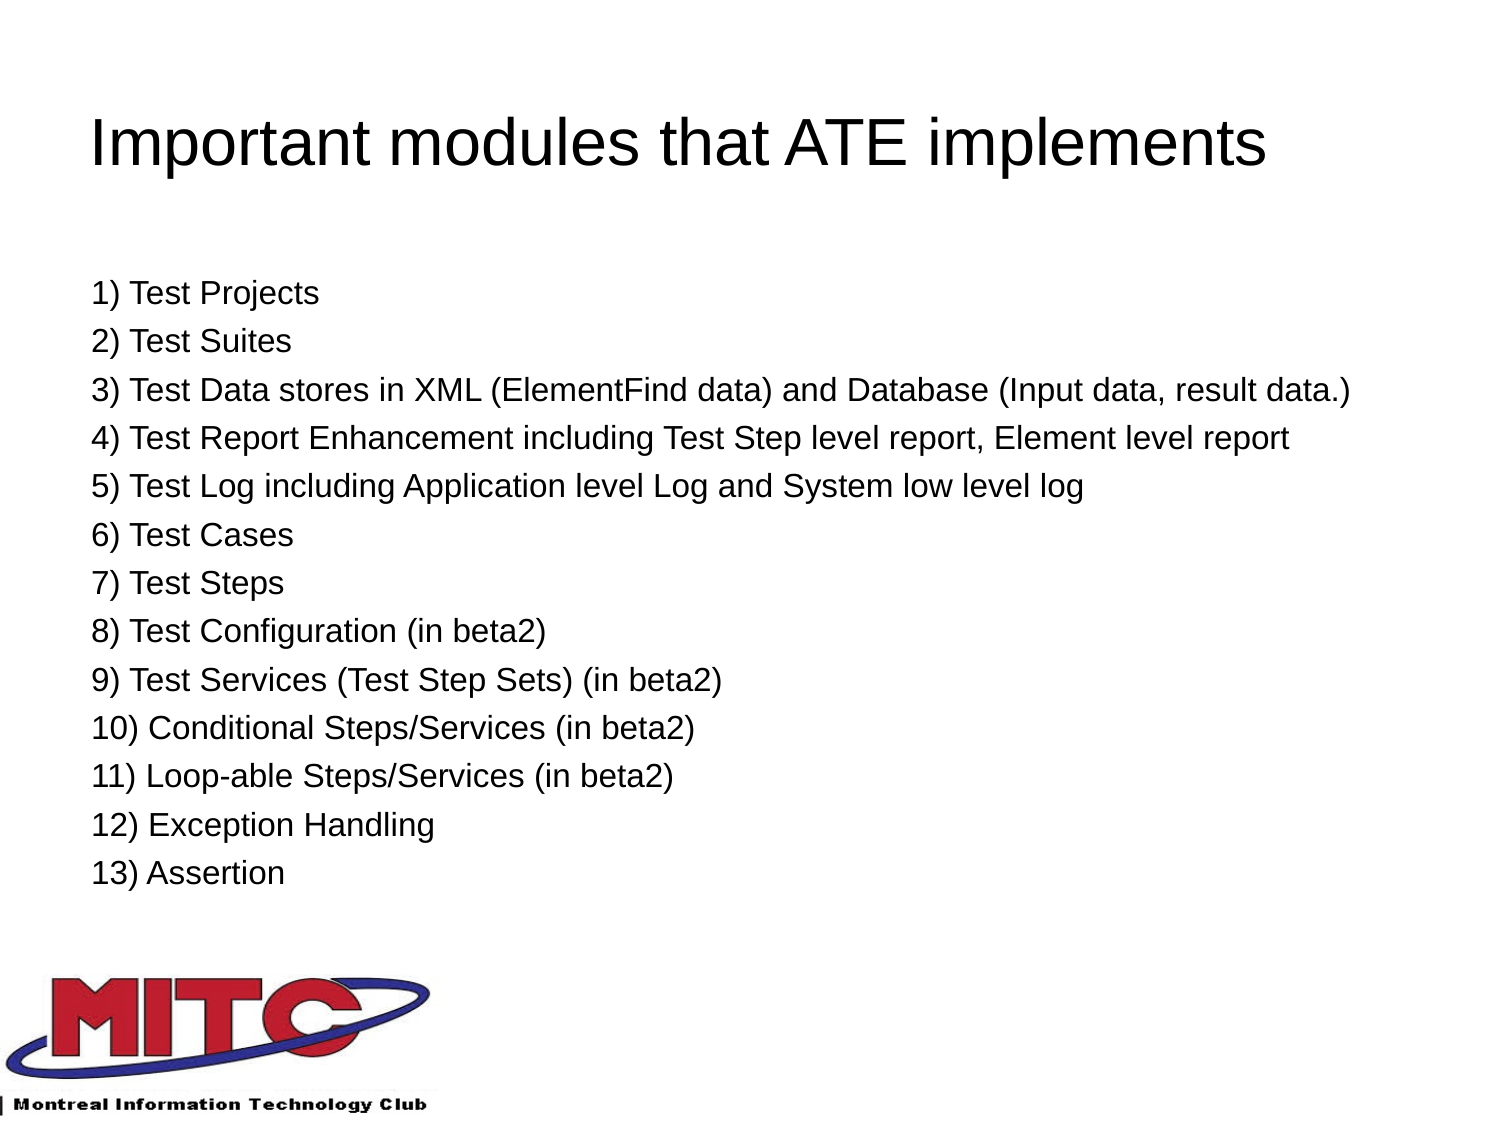

# Important modules that ATE implements
1) Test Projects
2) Test Suites
3) Test Data stores in XML (ElementFind data) and Database (Input data, result data.)
4) Test Report Enhancement including Test Step level report, Element level report
5) Test Log including Application level Log and System low level log
6) Test Cases
7) Test Steps
8) Test Configuration (in beta2)
9) Test Services (Test Step Sets) (in beta2)
10) Conditional Steps/Services (in beta2)
11) Loop-able Steps/Services (in beta2)
12) Exception Handling
13) Assertion